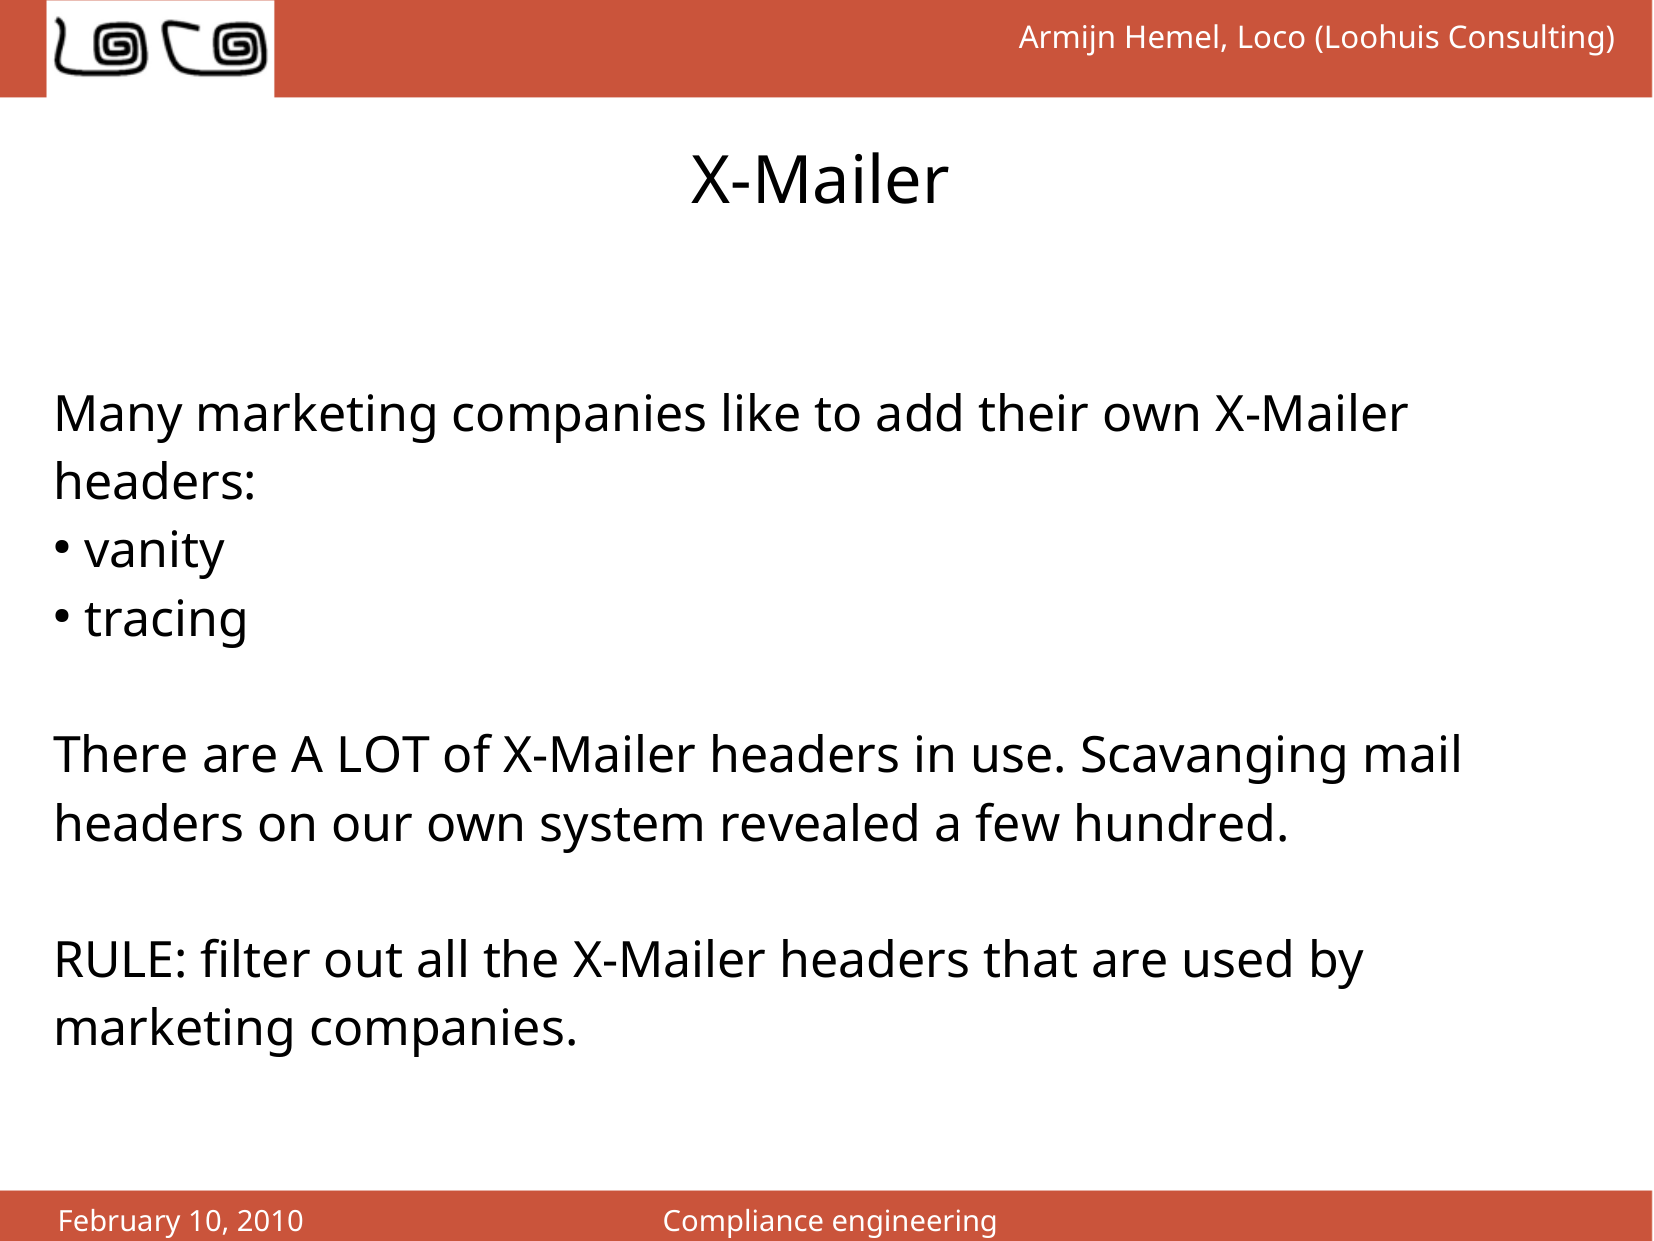

# X-Mailer
Many marketing companies like to add their own X-Mailer headers:
 vanity
 tracing
There are A LOT of X-Mailer headers in use. Scavanging mail headers on our own system revealed a few hundred.
RULE: filter out all the X-Mailer headers that are used by marketing companies.
Comet: practical solution or crutch?